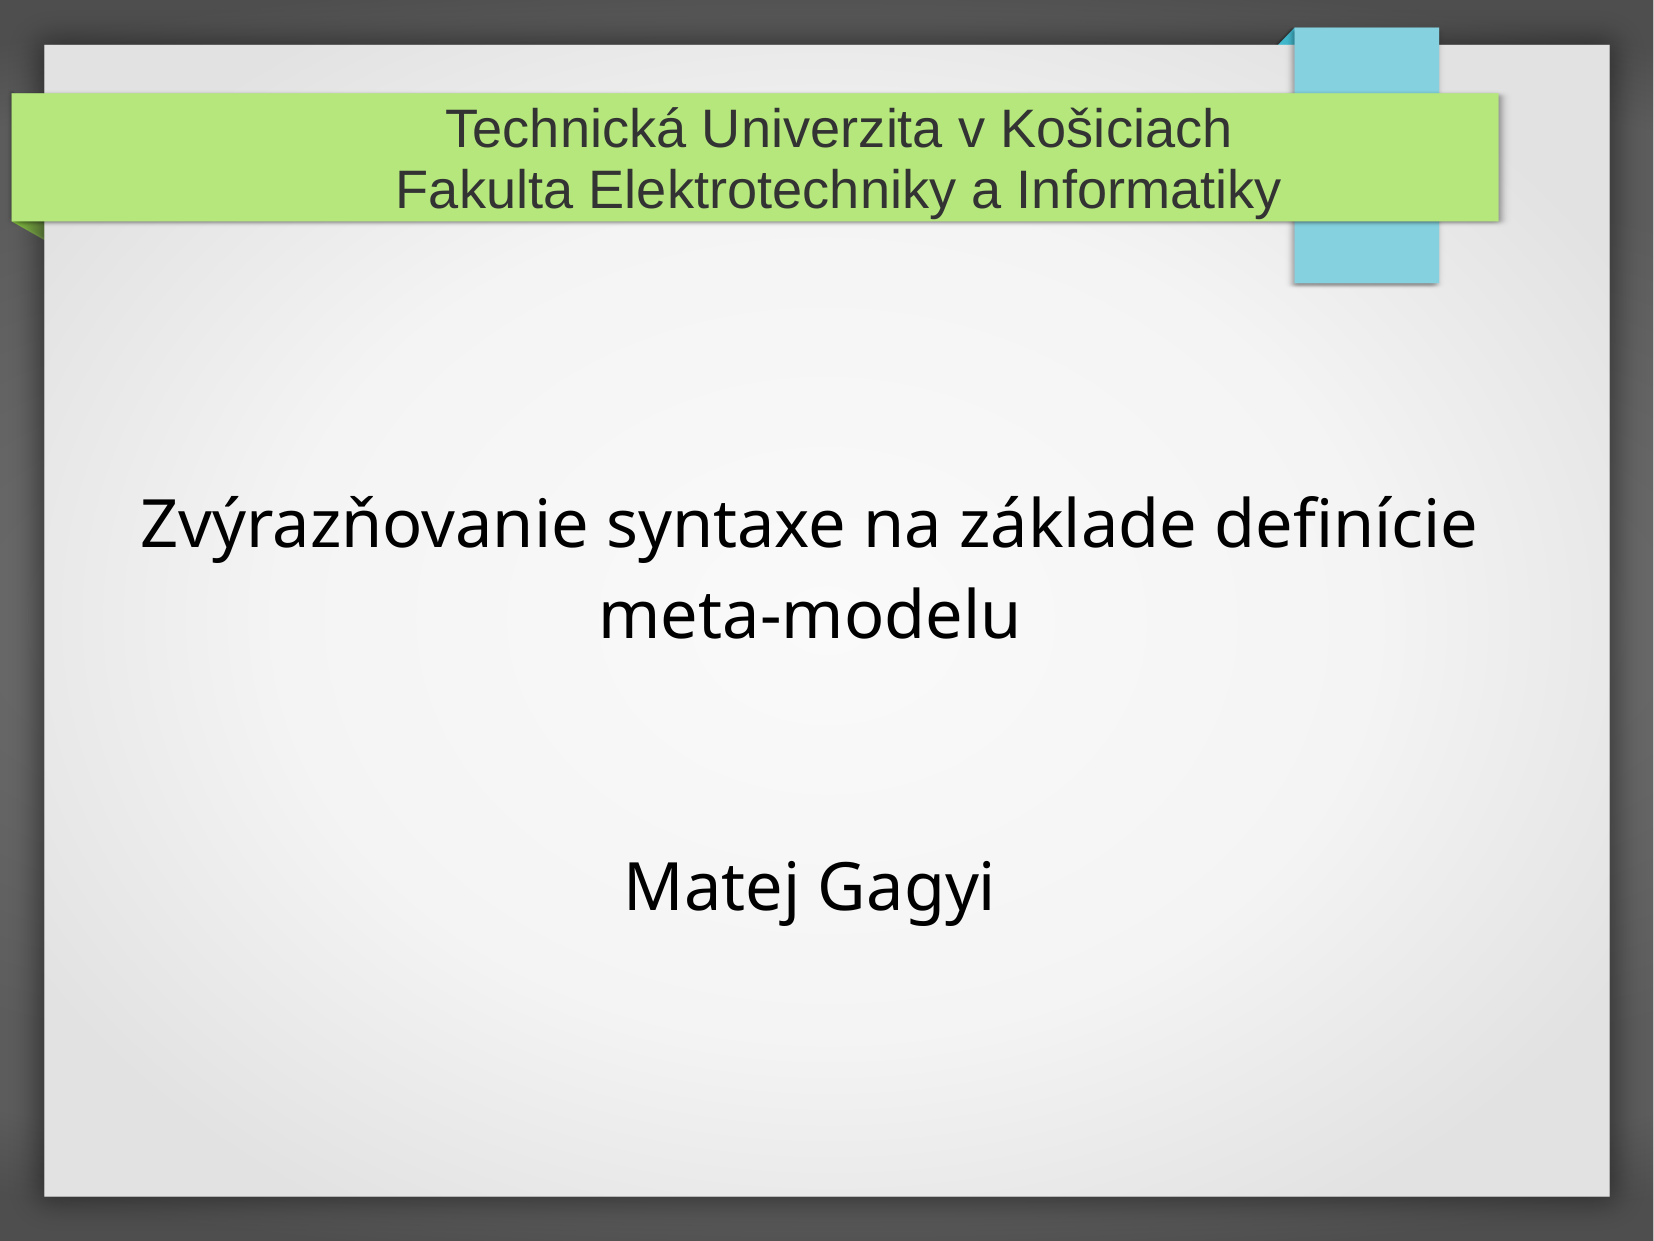

# Technická Univerzita v Košiciach Fakulta Elektrotechniky a Informatiky
Zvýrazňovanie syntaxe na základe definície meta-modelu
Matej Gagyi